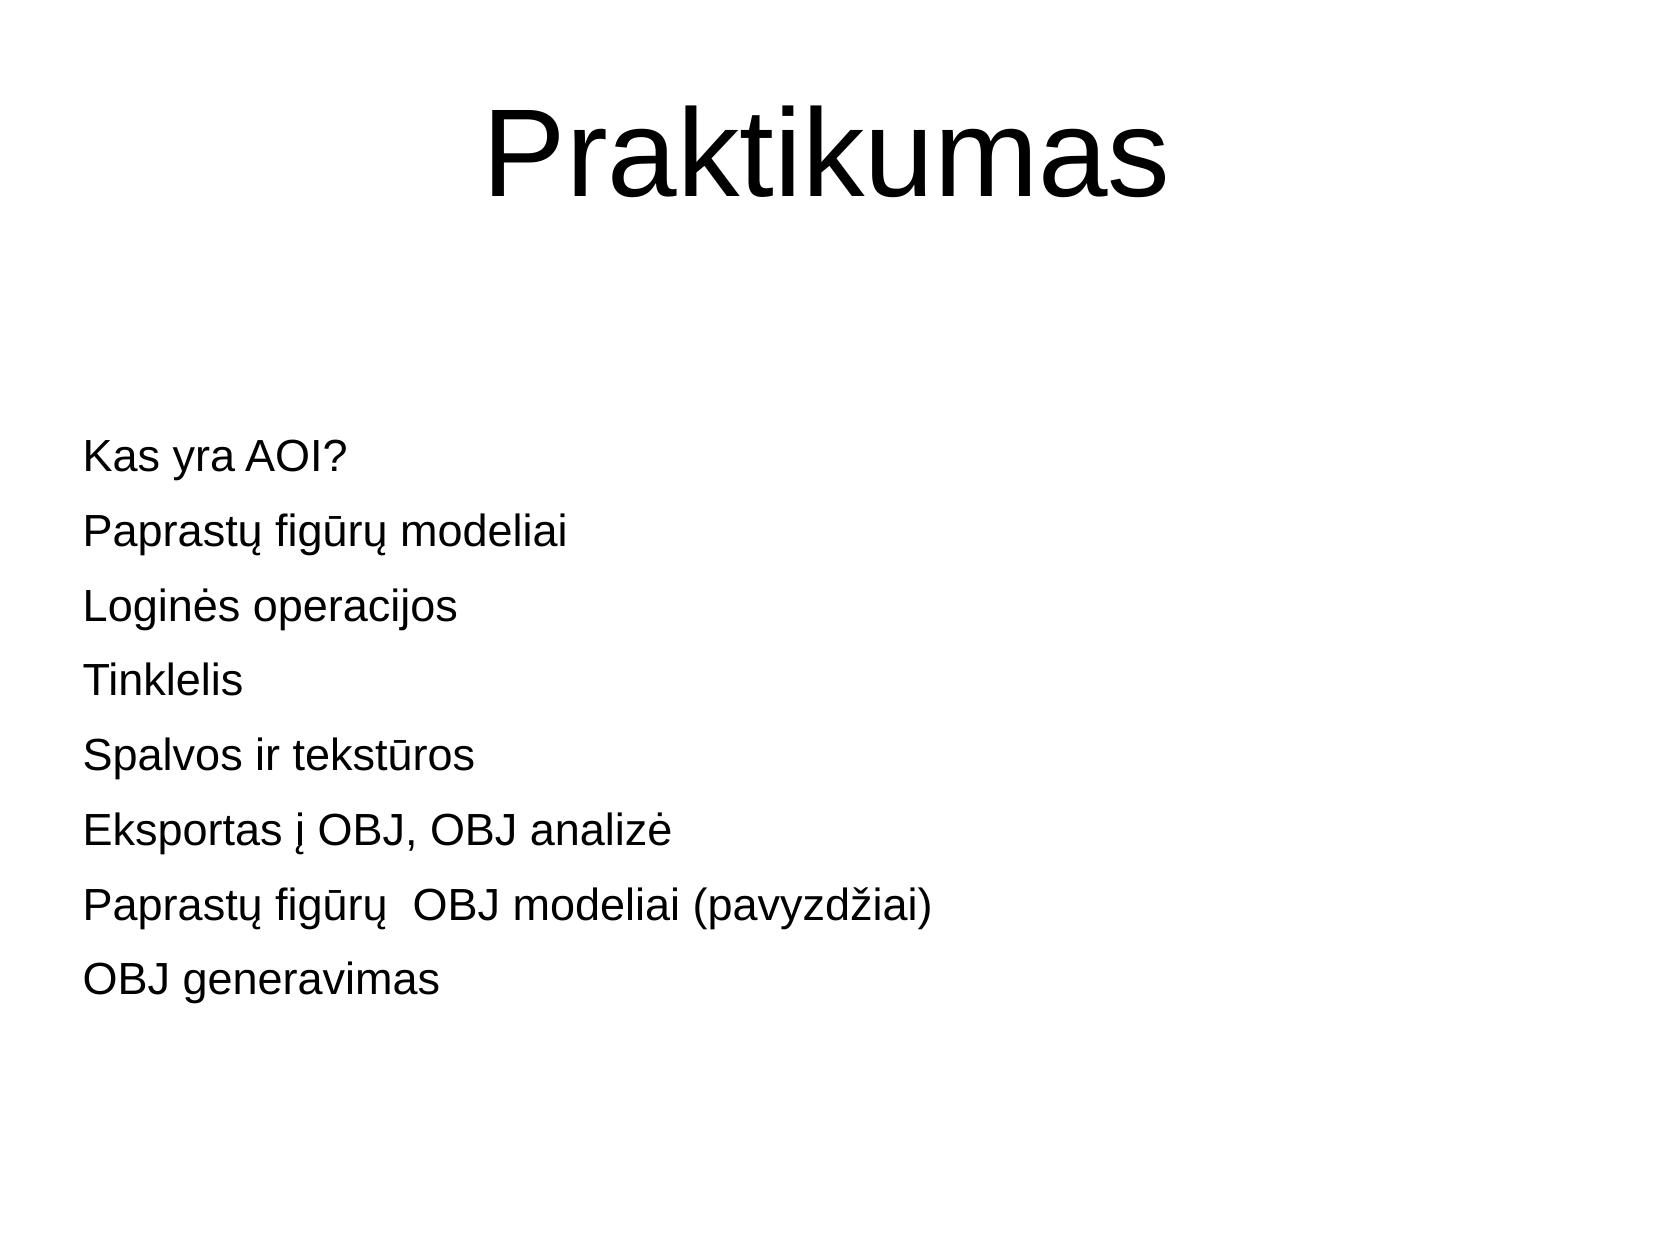

# Praktikumas
Kas yra AOI?
Paprastų figūrų modeliai
Loginės operacijos
Tinklelis
Spalvos ir tekstūros
Eksportas į OBJ, OBJ analizė
Paprastų figūrų OBJ modeliai (pavyzdžiai)
OBJ generavimas